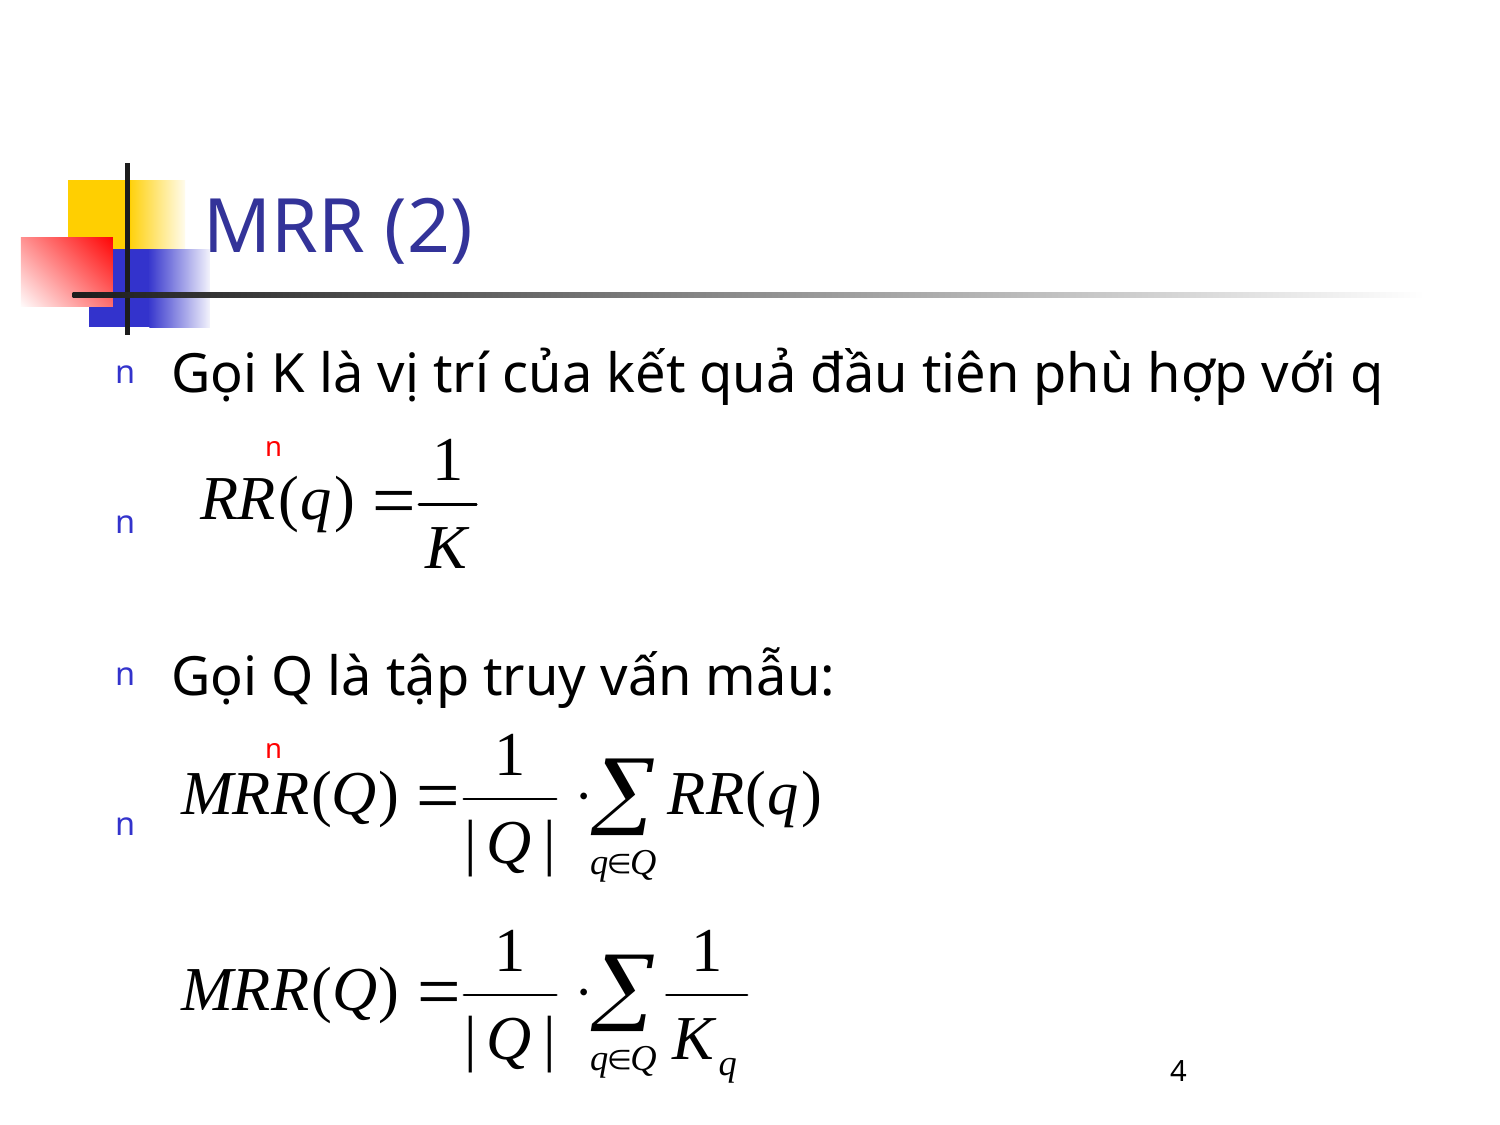

MRR (2)
# Gọi K là vị trí của kết quả đầu tiên phù hợp với q
Gọi Q là tập truy vấn mẫu: